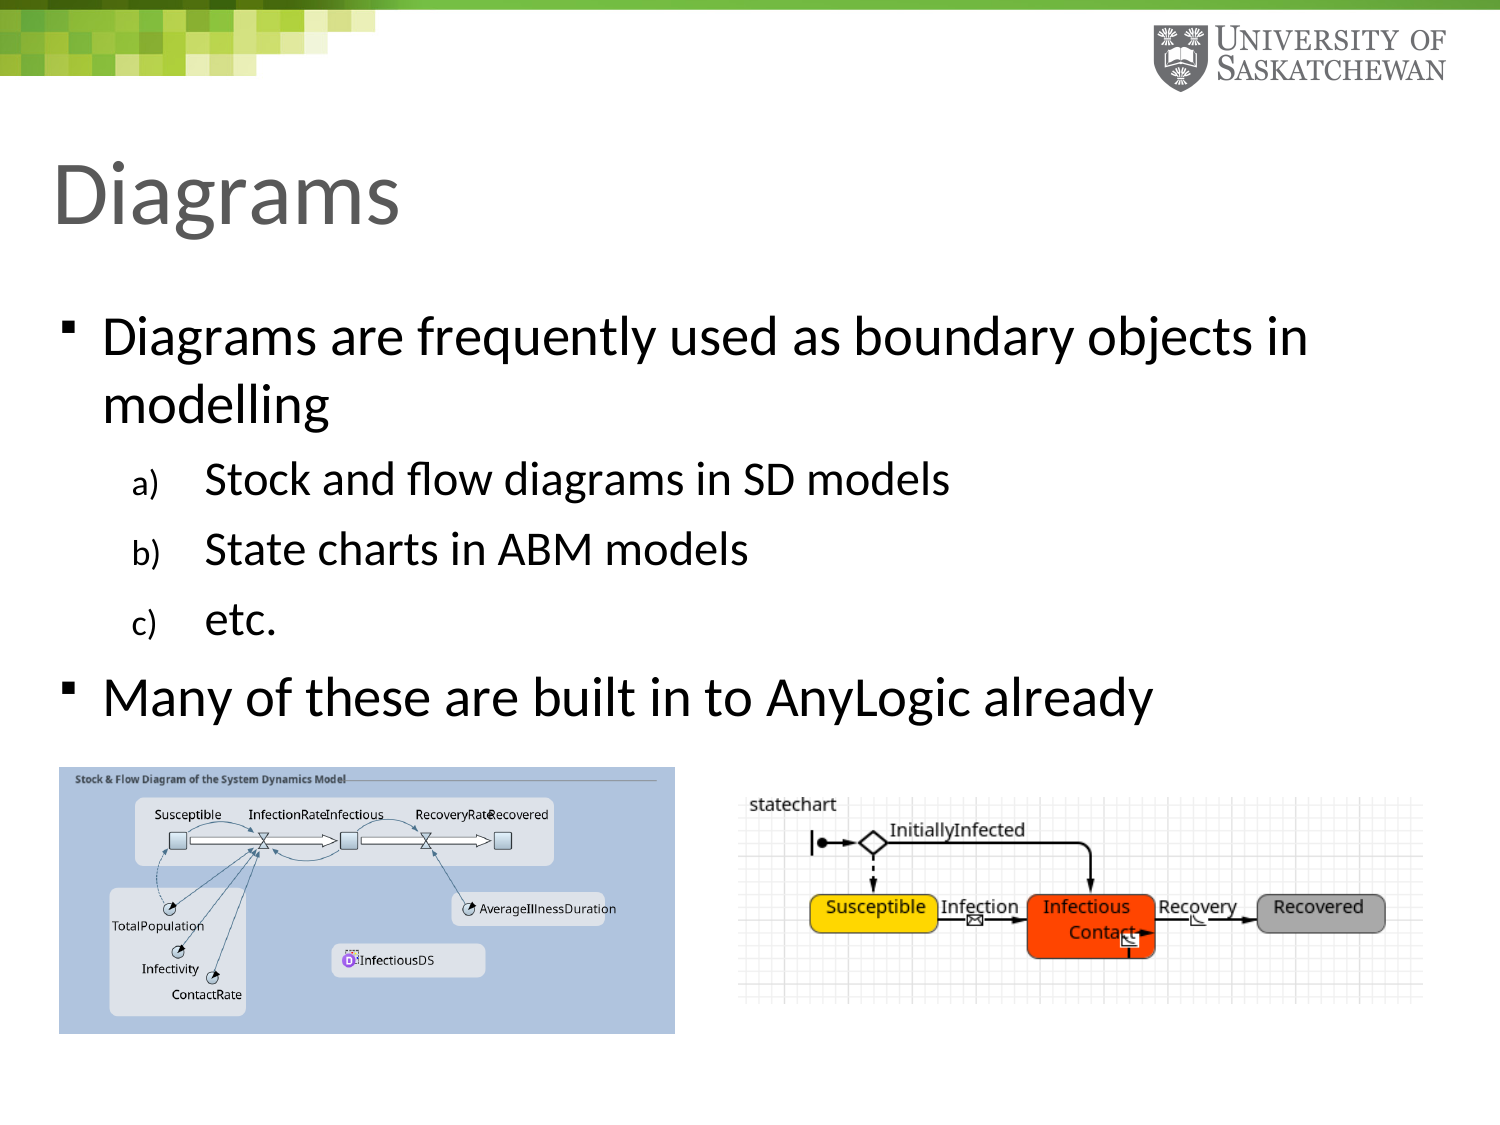

# Diagrams
Diagrams are frequently used as boundary objects in modelling
Stock and flow diagrams in SD models
State charts in ABM models
etc.
Many of these are built in to AnyLogic already